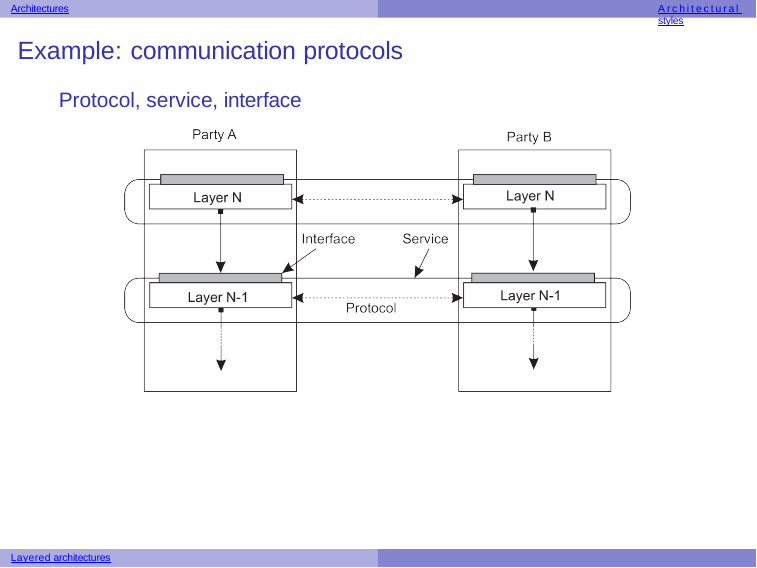

Architectures
Architectural styles
Example: communication protocols
Protocol, service, interface
Layered architectures